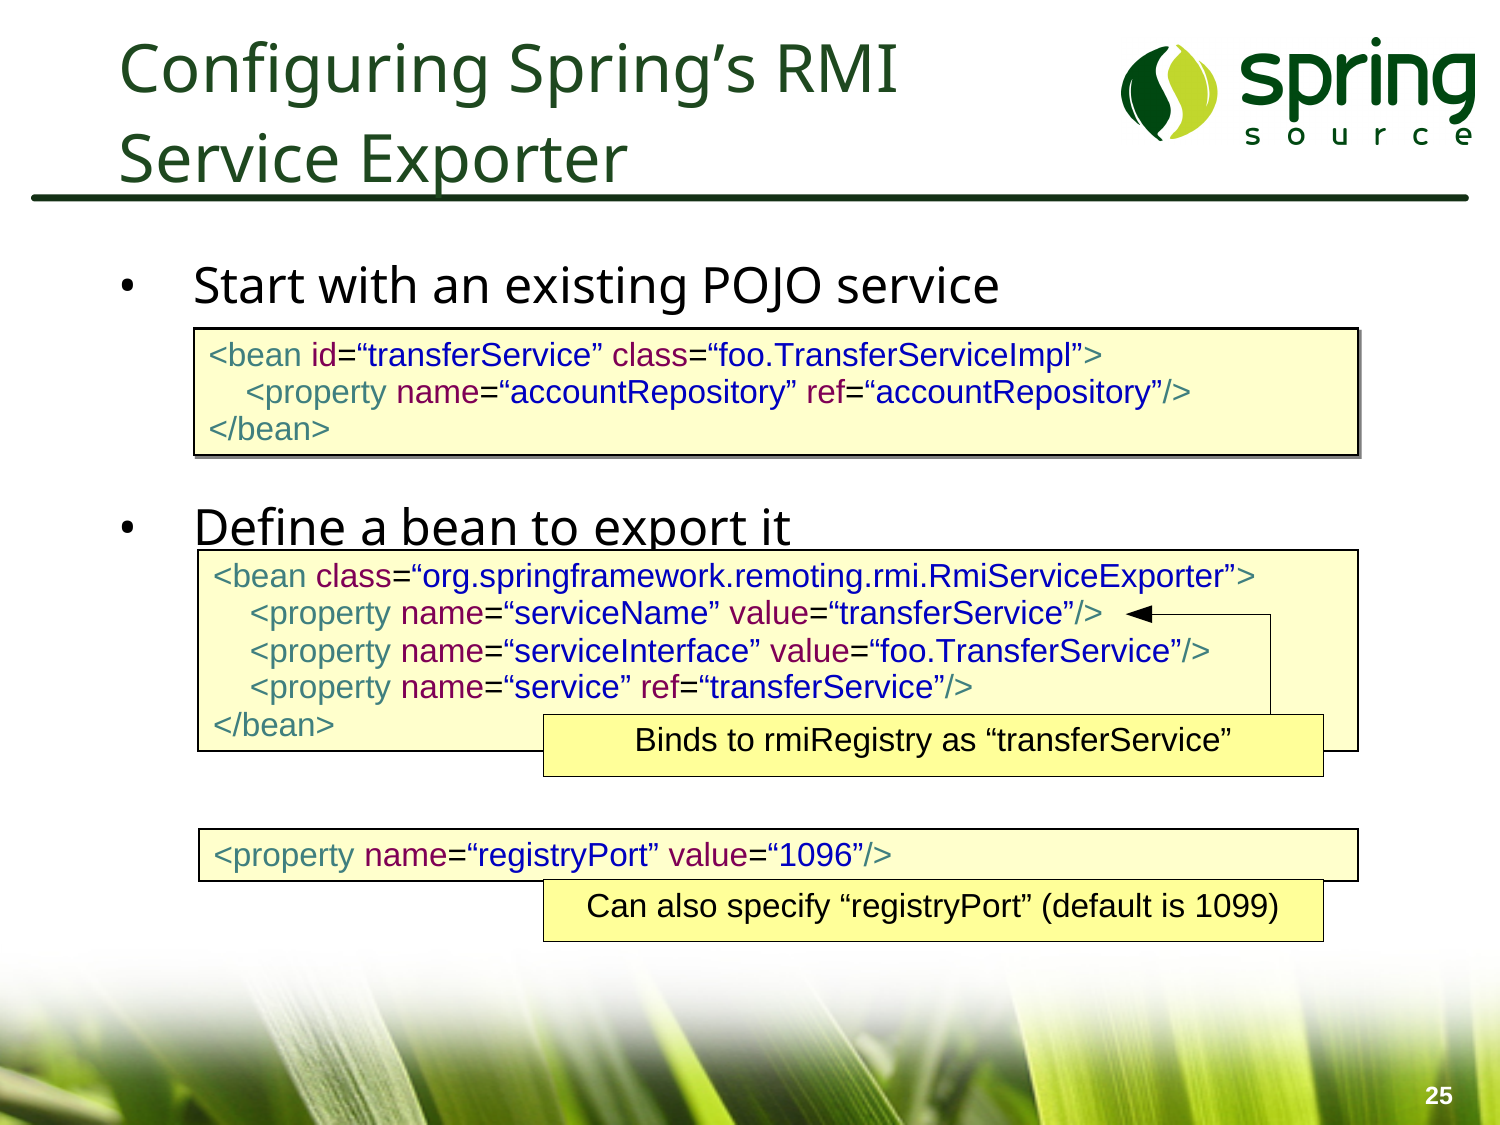

Configuring Spring’s RMI Service Exporter
# Start with an existing POJO service
Define a bean to export it
<bean id=“transferService” class=“foo.TransferServiceImpl”>
 <property name=“accountRepository” ref=“accountRepository”/>
</bean>
<bean class=“org.springframework.remoting.rmi.RmiServiceExporter”>
 <property name=“serviceName” value=“transferService”/>
 <property name=“serviceInterface” value=“foo.TransferService”/>
 <property name=“service” ref=“transferService”/>
</bean>
Binds to rmiRegistry as “transferService”
<property name=“registryPort” value=“1096”/>
Can also specify “registryPort” (default is 1099)